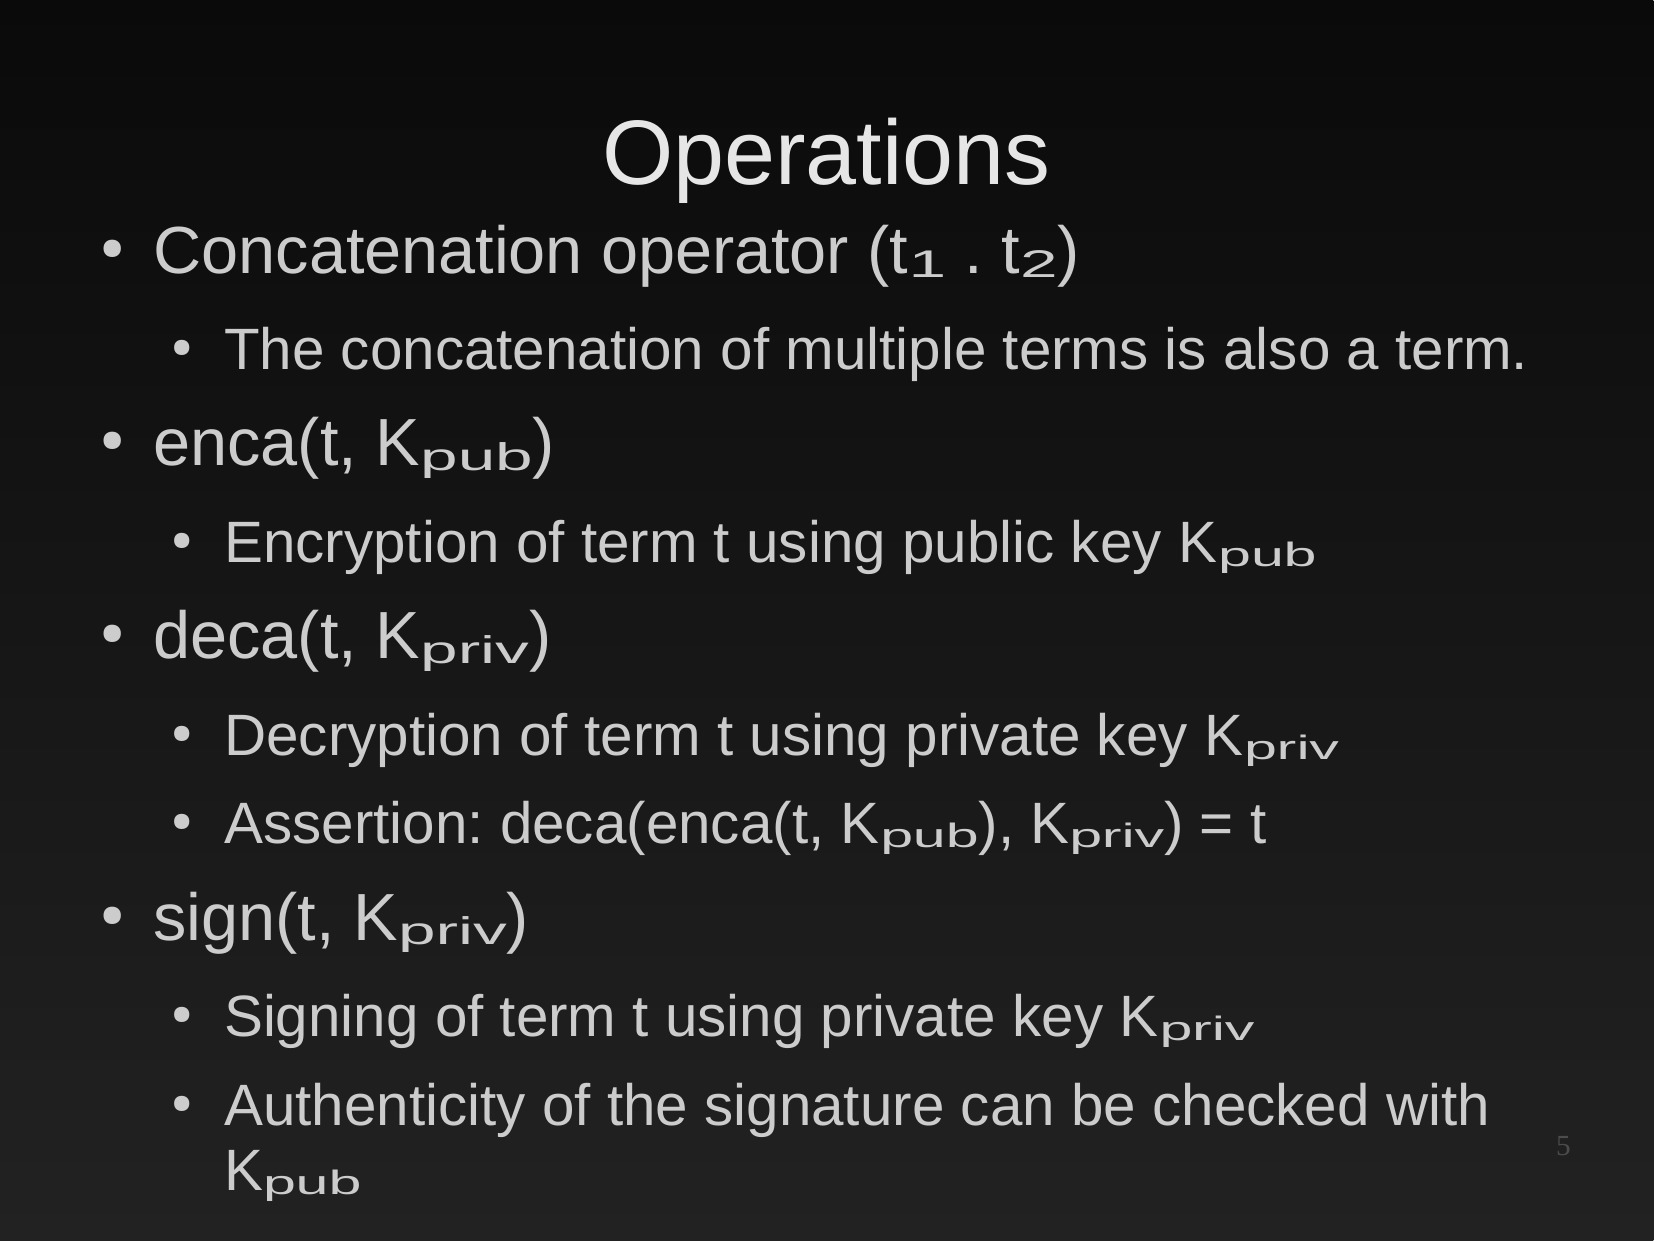

# Operations
Concatenation operator (t1 . t2)
The concatenation of multiple terms is also a term.
enca(t, Kpub)
Encryption of term t using public key Kpub
deca(t, Kpriv)
Decryption of term t using private key Kpriv
Assertion: deca(enca(t, Kpub), Kpriv) = t
sign(t, Kpriv)
Signing of term t using private key Kpriv
Authenticity of the signature can be checked with Kpub
5